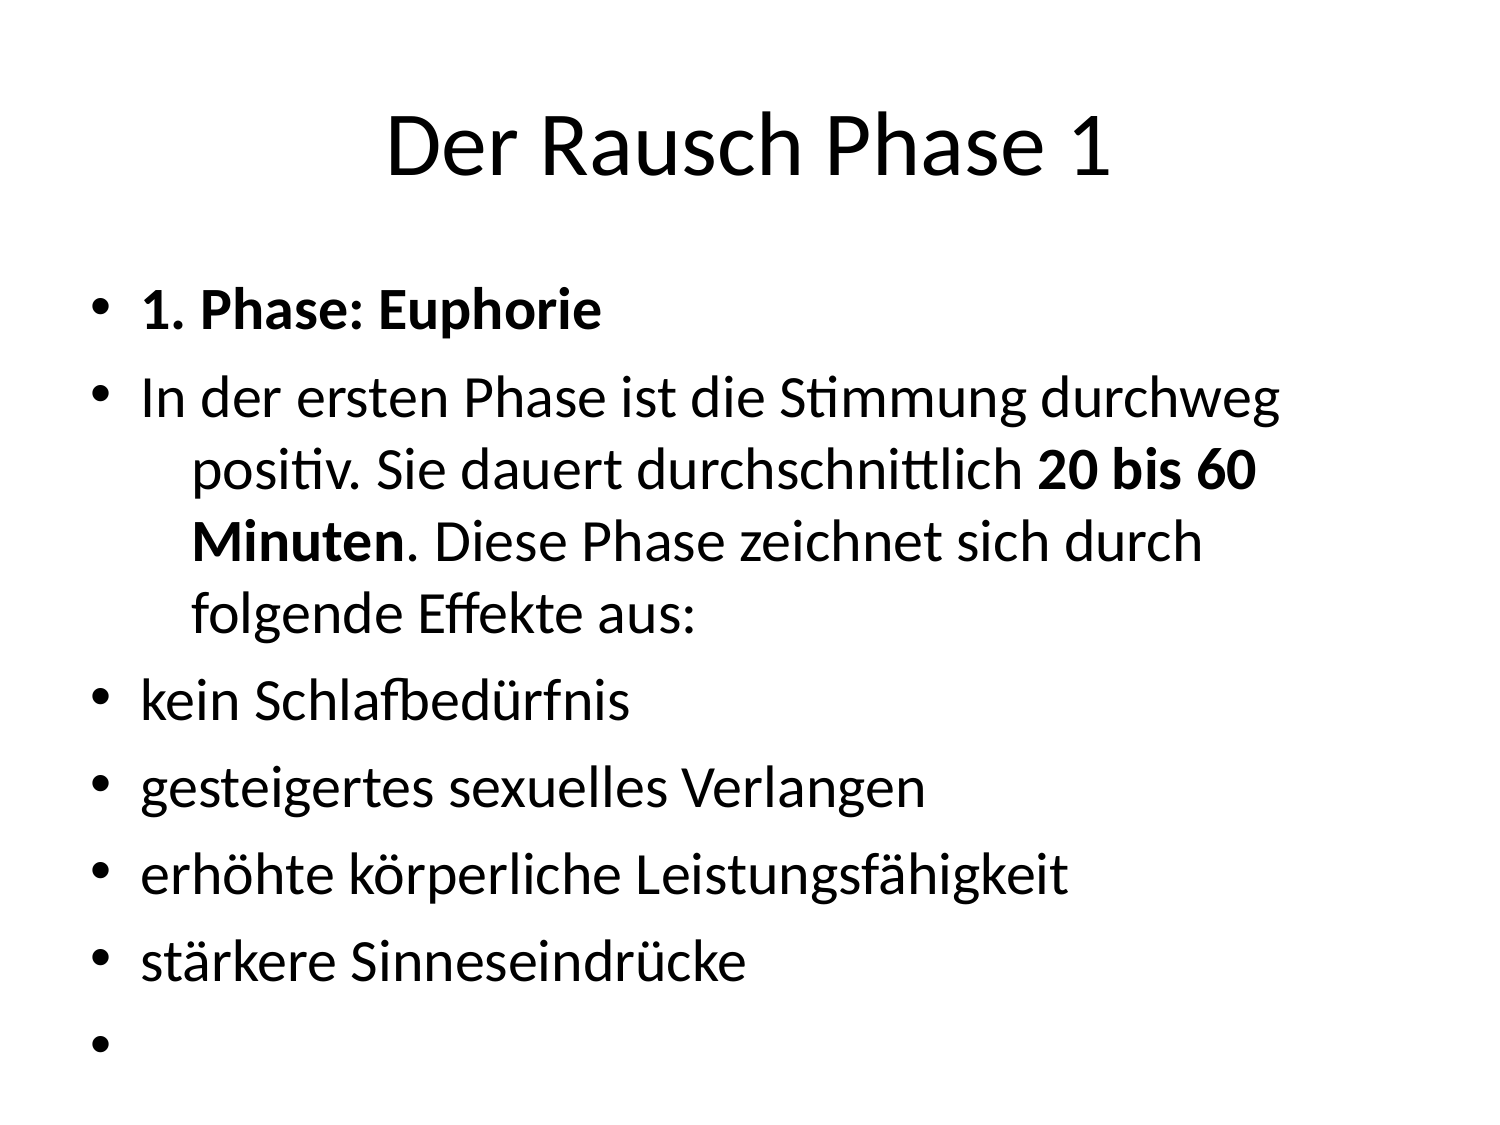

# Der Rausch Phase 1
1. Phase: Euphorie
In der ersten Phase ist die Stimmung durchweg positiv. Sie dauert durchschnittlich 20 bis 60 Minuten. Diese Phase zeichnet sich durch folgende Effekte aus:
kein Schlafbedürfnis
gesteigertes sexuelles Verlangen
erhöhte körperliche Leistungsfähigkeit
stärkere Sinneseindrücke